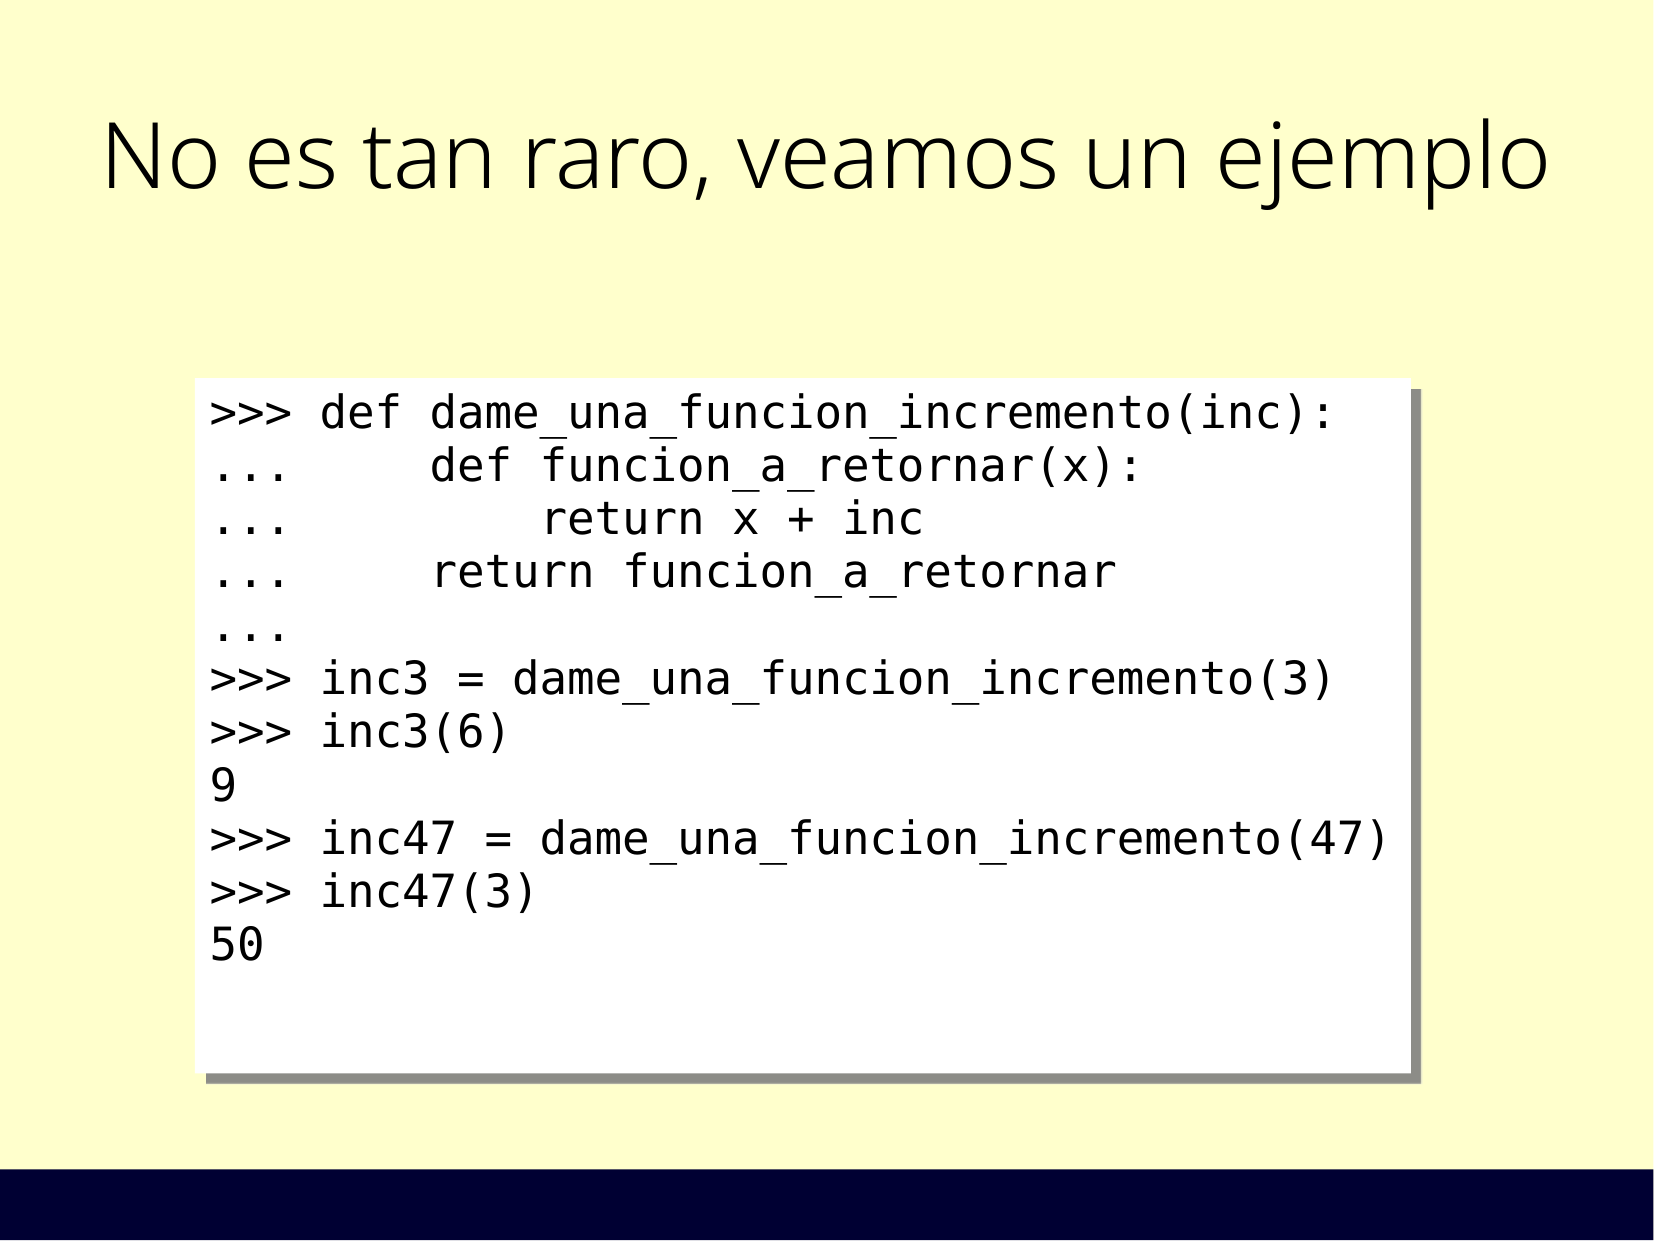

# No es tan raro, veamos un ejemplo
>>> def dame_una_funcion_incremento(inc):
... def funcion_a_retornar(x):
... return x + inc
... return funcion_a_retornar
...
>>> inc3 = dame_una_funcion_incremento(3)
>>> inc3(6)
9
>>> inc47 = dame_una_funcion_incremento(47)
>>> inc47(3)
50